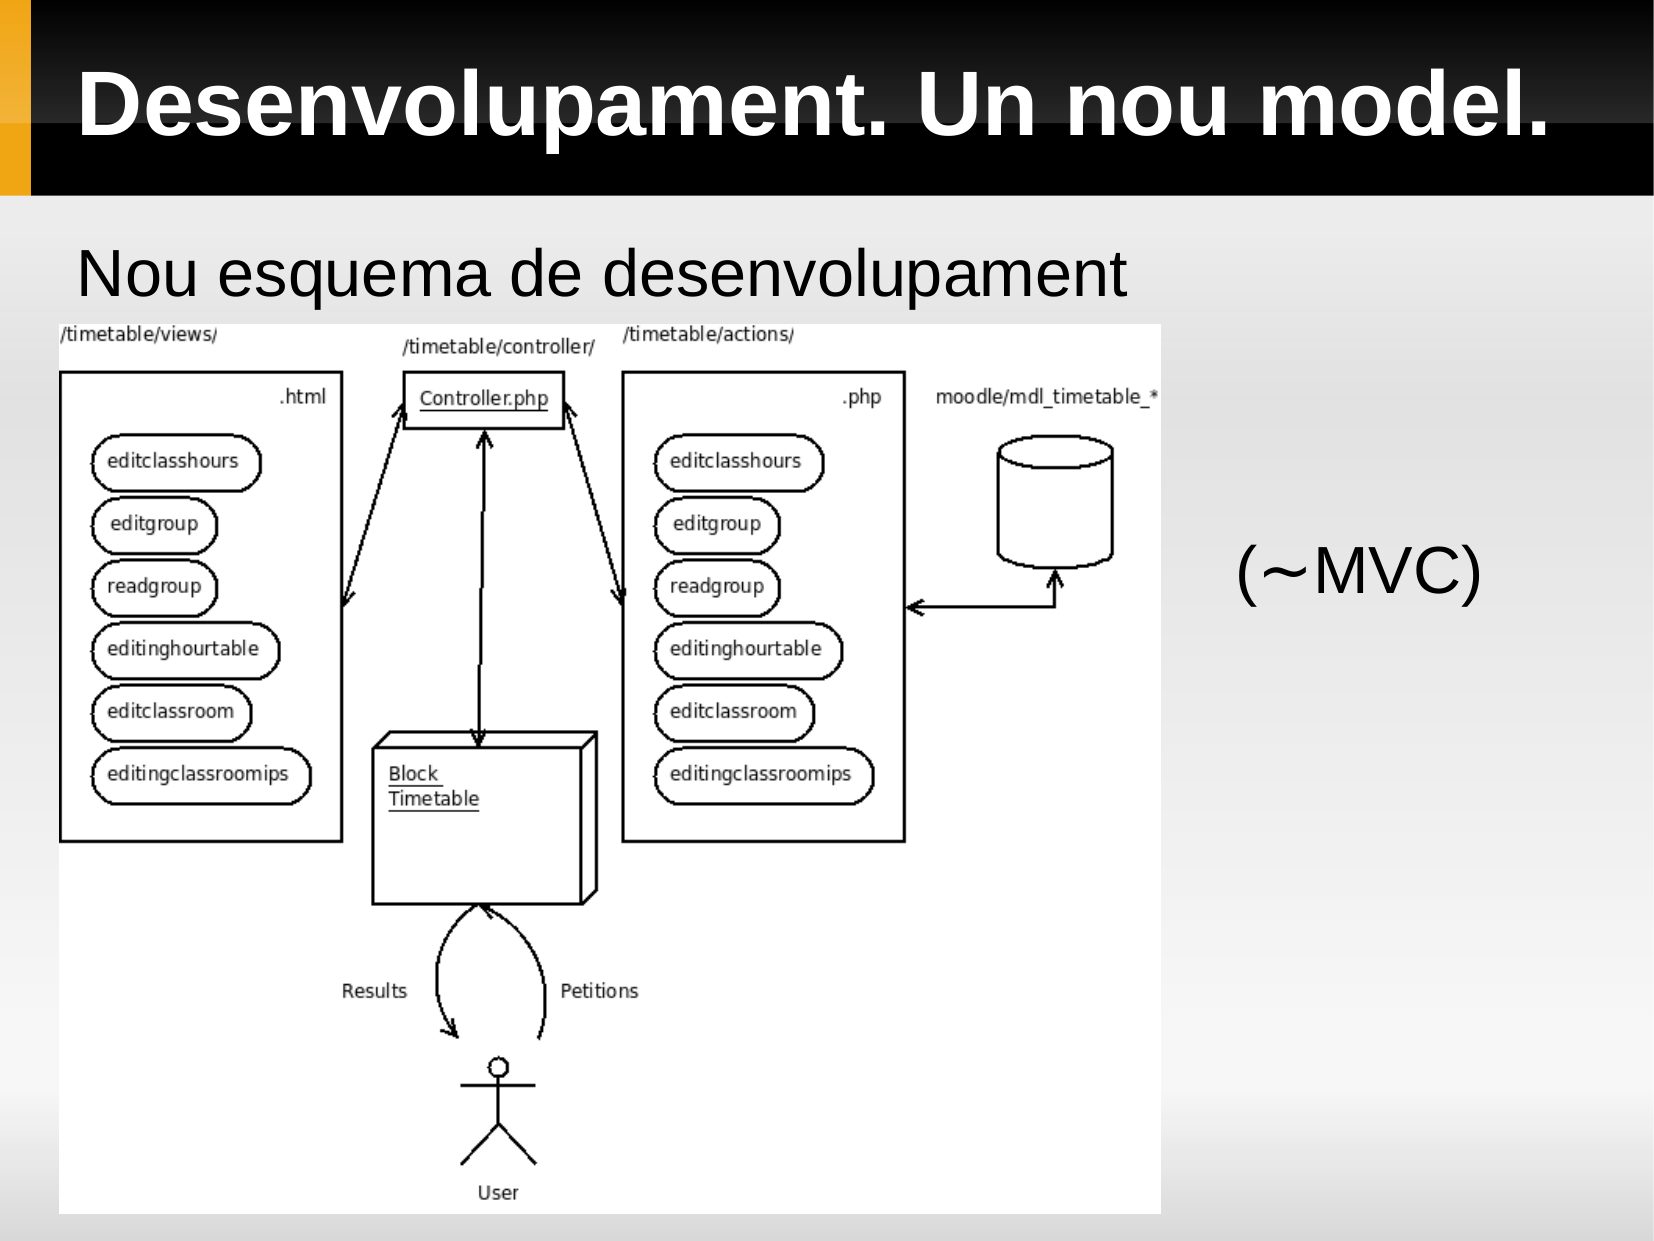

Desenvolupament. Un nou model.
# Nou esquema de desenvolupament
 (~MVC)